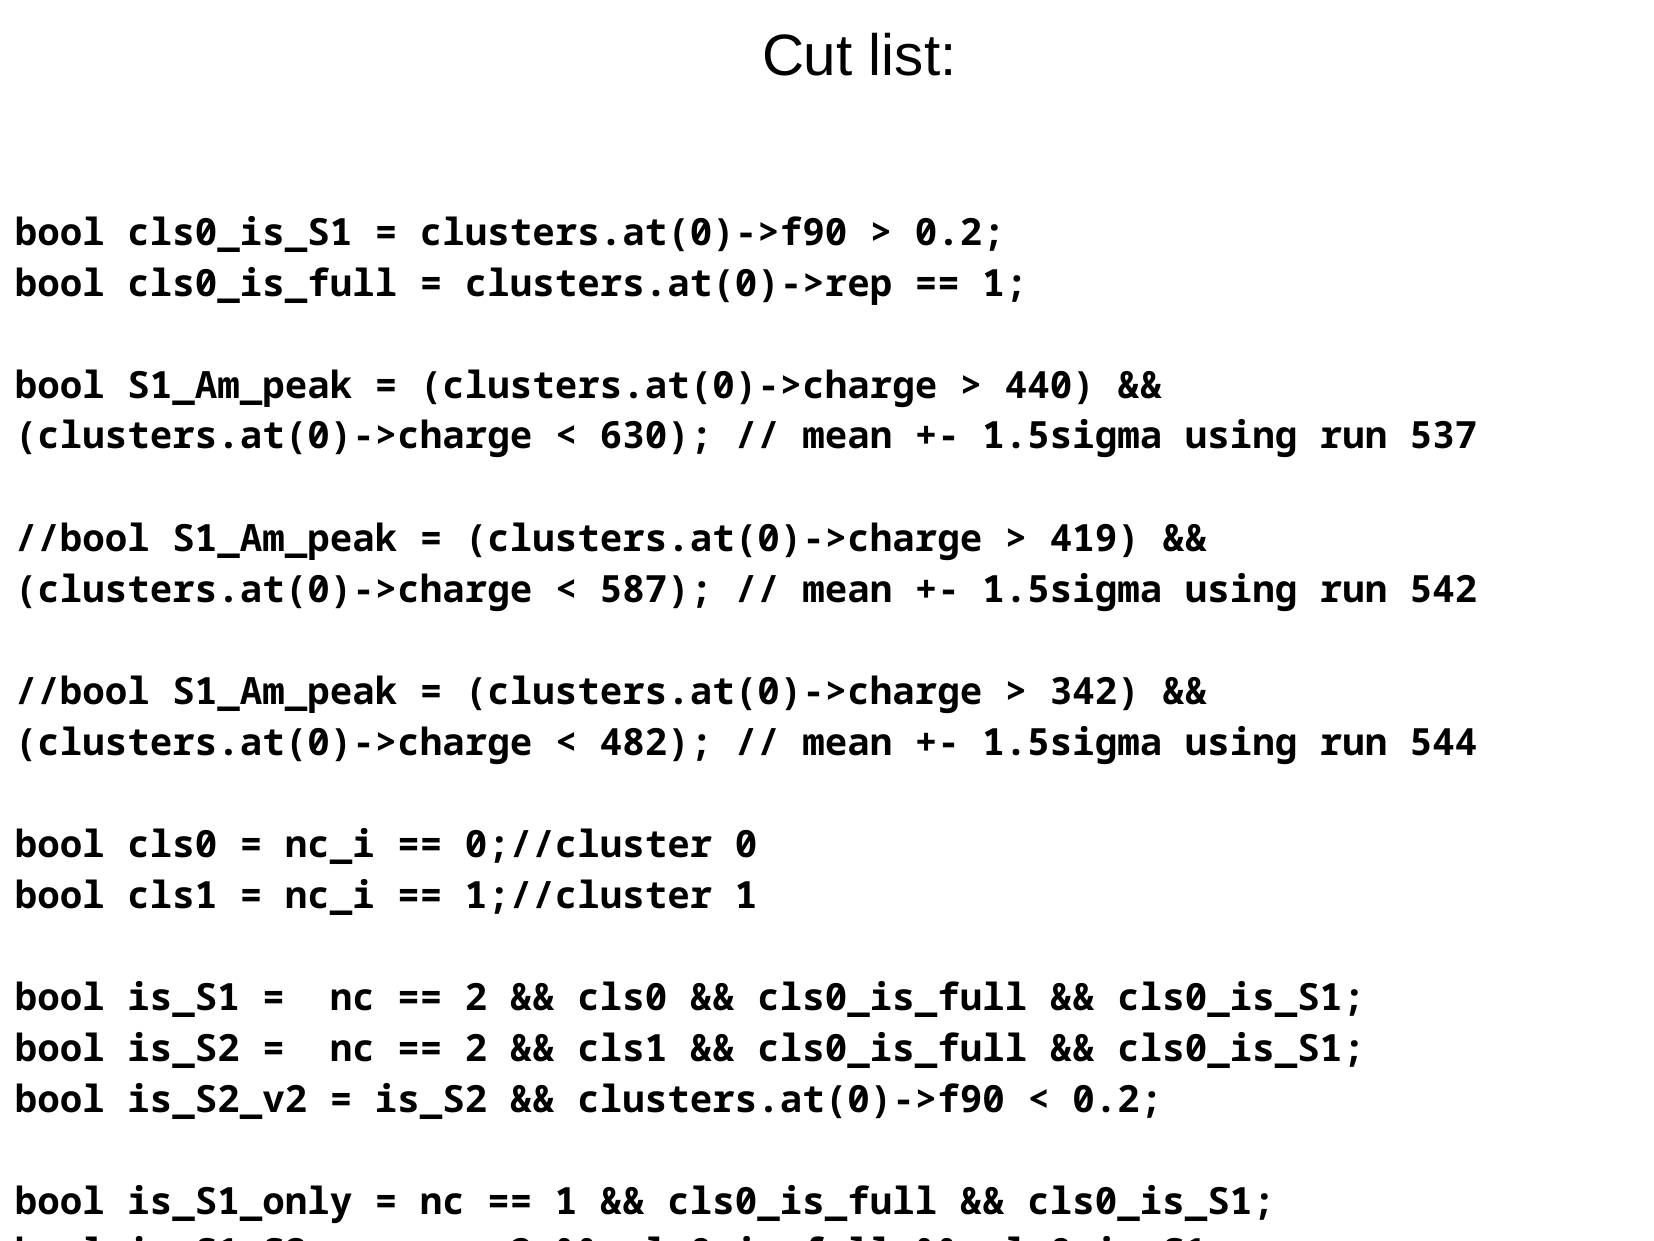

Cut list:
bool cls0_is_S1 = clusters.at(0)->f90 > 0.2;
bool cls0_is_full = clusters.at(0)->rep == 1;
bool S1_Am_peak = (clusters.at(0)->charge > 440) &&
(clusters.at(0)->charge < 630); // mean +- 1.5sigma using run 537
//bool S1_Am_peak = (clusters.at(0)->charge > 419) &&
(clusters.at(0)->charge < 587); // mean +- 1.5sigma using run 542
//bool S1_Am_peak = (clusters.at(0)->charge > 342) &&
(clusters.at(0)->charge < 482); // mean +- 1.5sigma using run 544
bool cls0 = nc_i == 0;//cluster 0
bool cls1 = nc_i == 1;//cluster 1
bool is_S1 = nc == 2 && cls0 && cls0_is_full && cls0_is_S1;
bool is_S2 = nc == 2 && cls1 && cls0_is_full && cls0_is_S1;
bool is_S2_v2 = is_S2 && clusters.at(0)->f90 < 0.2;
bool is_S1_only = nc == 1 && cls0_is_full && cls0_is_S1;
bool is_S1_S2 = nc == 2 && cls0_is_full && cls0_is_S1;